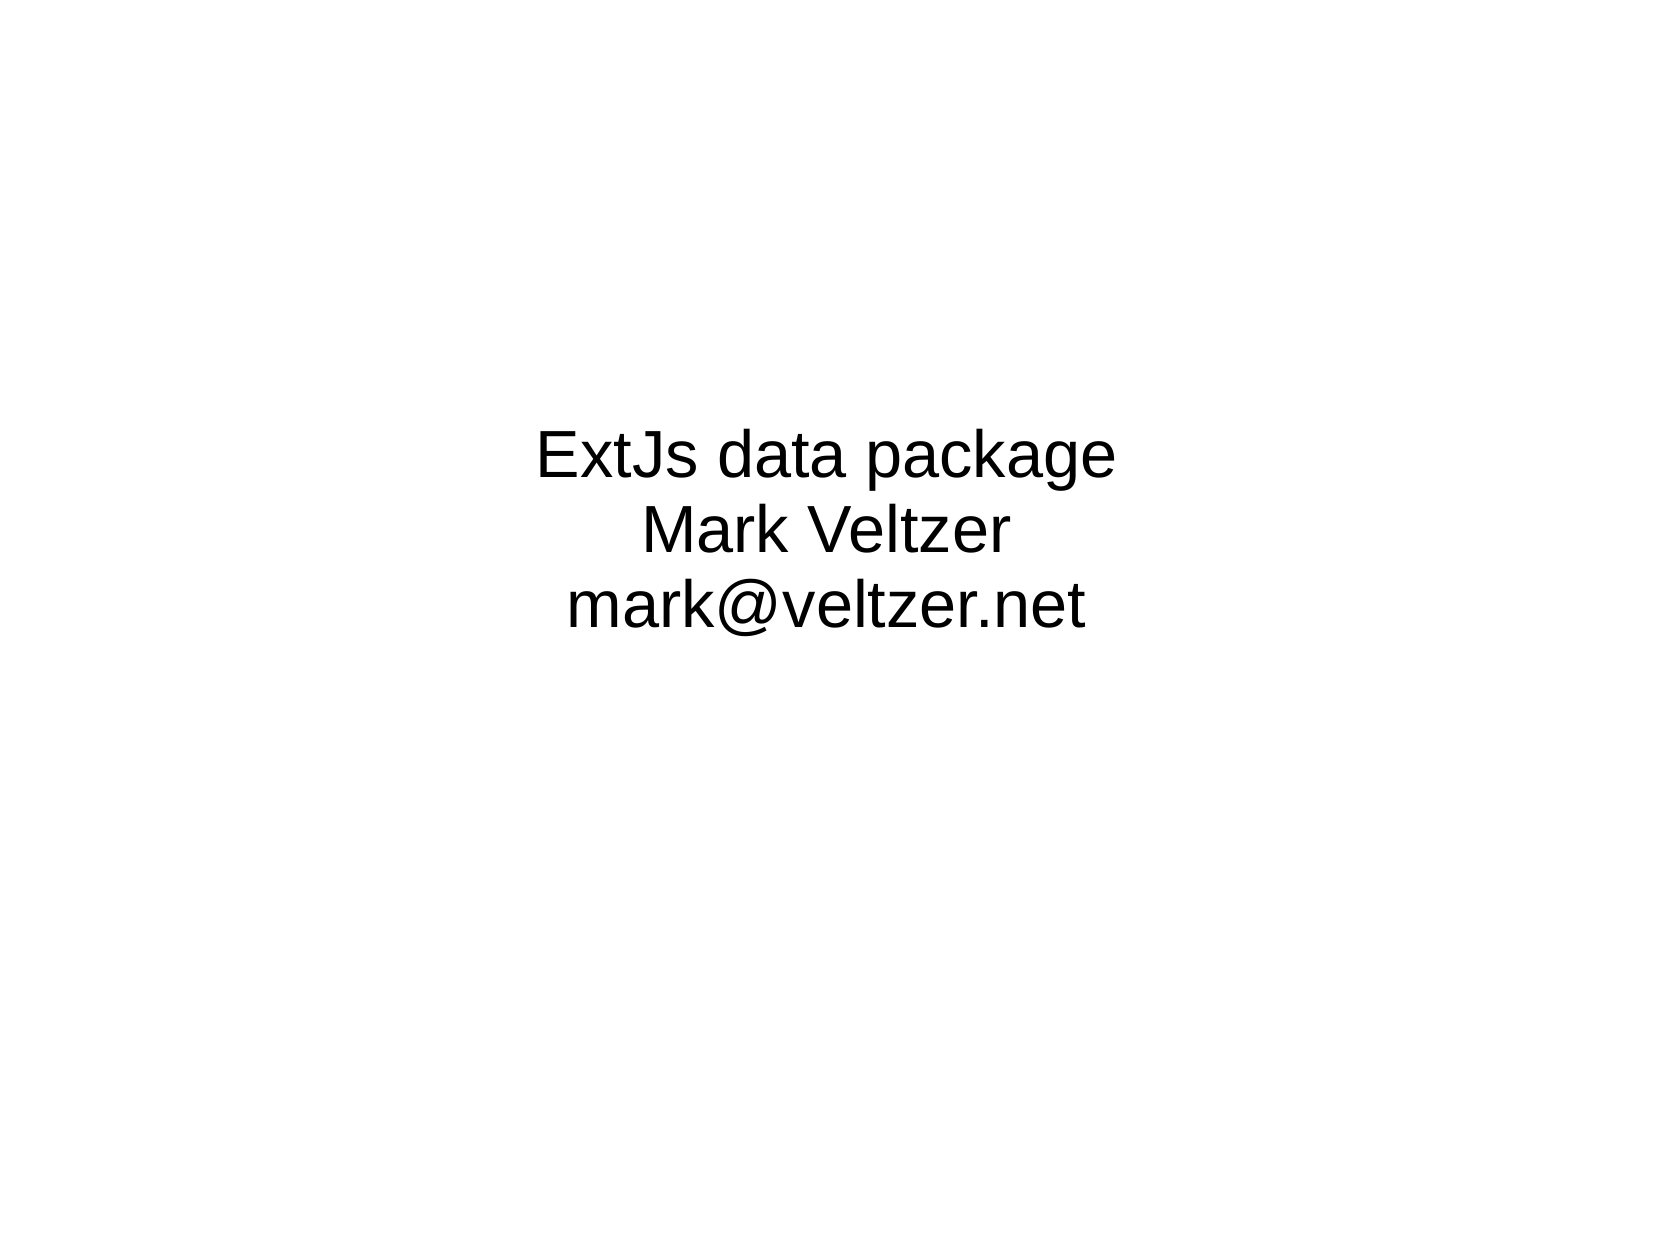

# ExtJs data package
Mark Veltzer
mark@veltzer.net